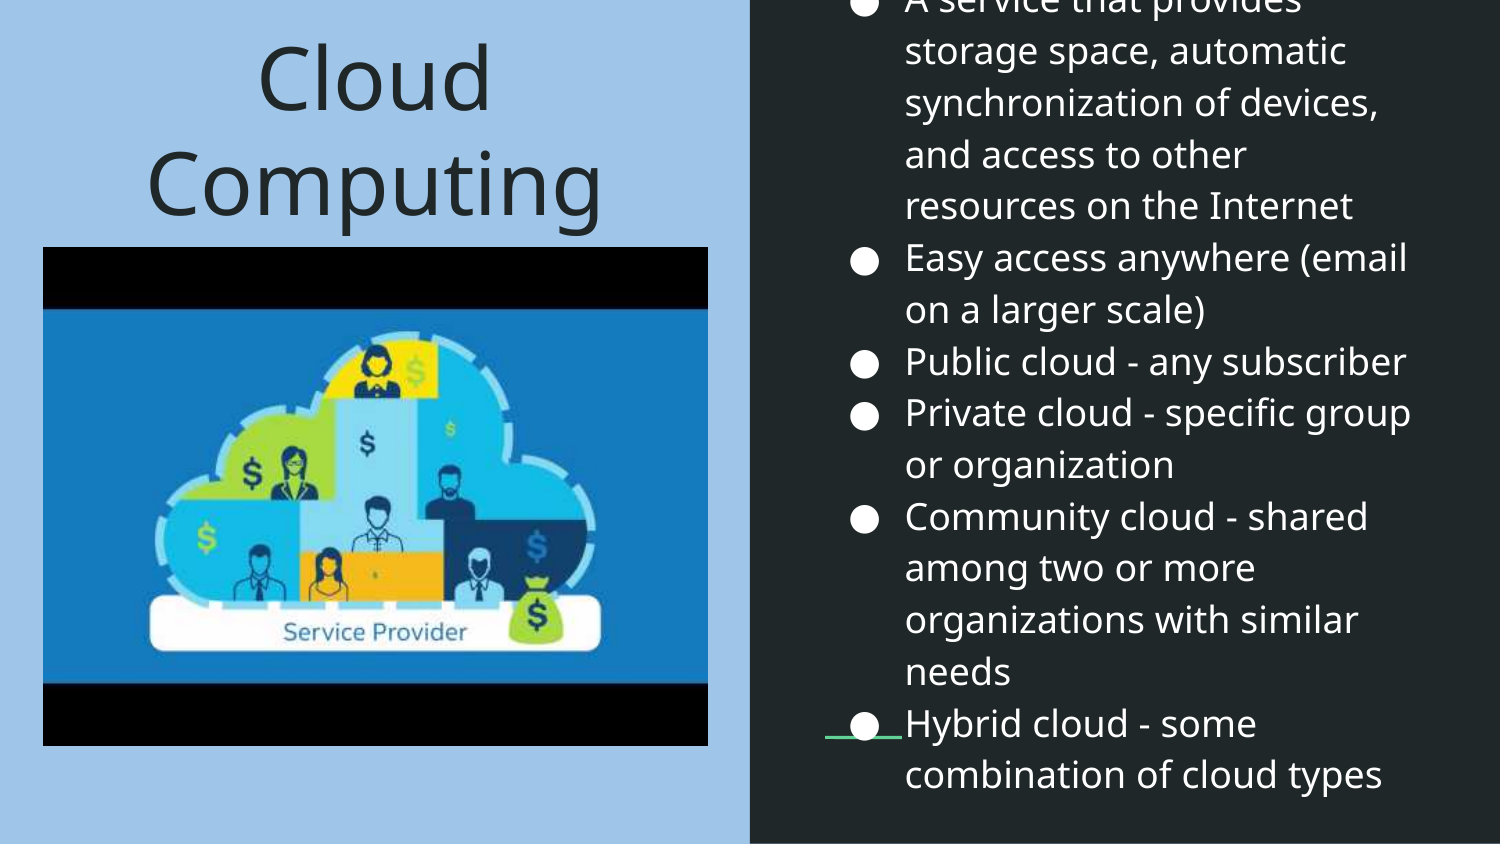

# Cloud Computing
A service that provides storage space, automatic synchronization of devices, and access to other resources on the Internet
Easy access anywhere (email on a larger scale)
Public cloud - any subscriber
Private cloud - specific group or organization
Community cloud - shared among two or more organizations with similar needs
Hybrid cloud - some combination of cloud types